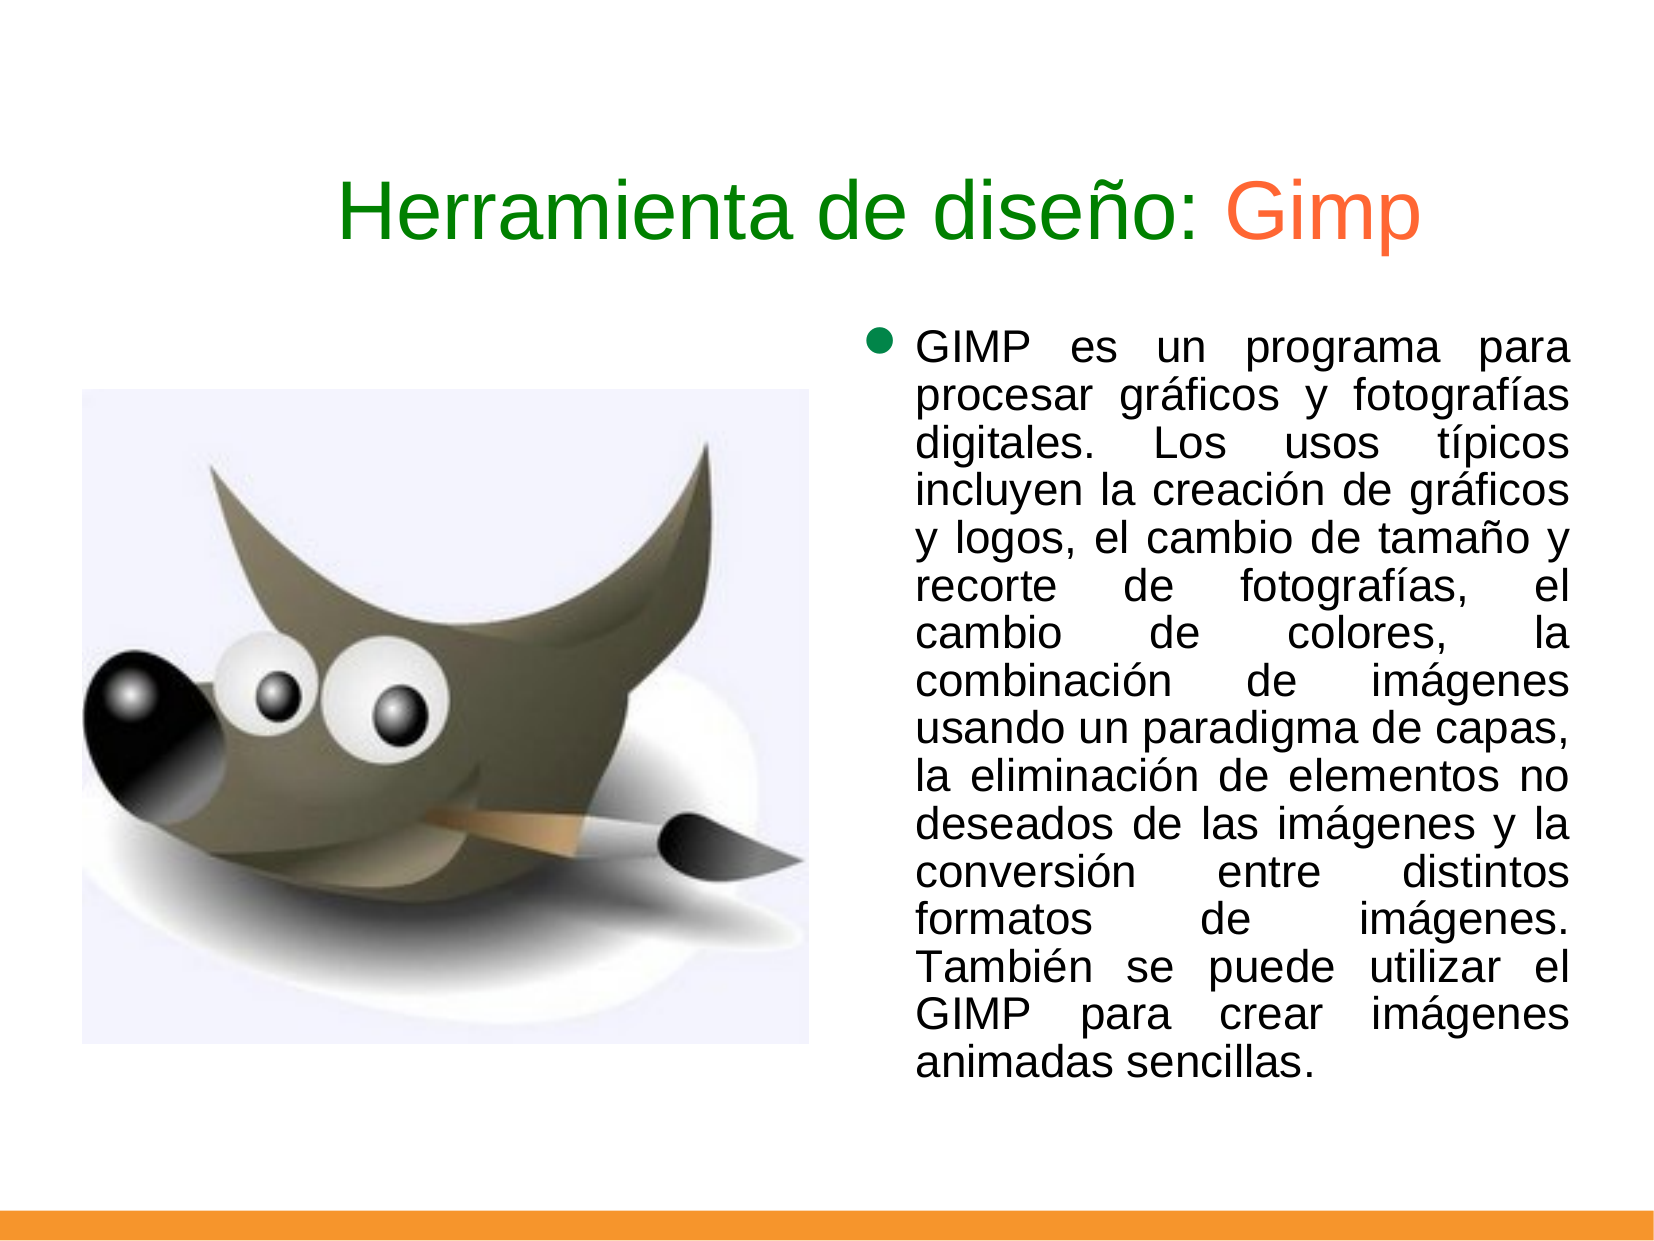

# Herramienta de diseño: Gimp
GIMP es un programa para procesar gráficos y fotografías digitales. Los usos típicos incluyen la creación de gráficos y logos, el cambio de tamaño y recorte de fotografías, el cambio de colores, la combinación de imágenes usando un paradigma de capas, la eliminación de elementos no deseados de las imágenes y la conversión entre distintos formatos de imágenes. También se puede utilizar el GIMP para crear imágenes animadas sencillas.